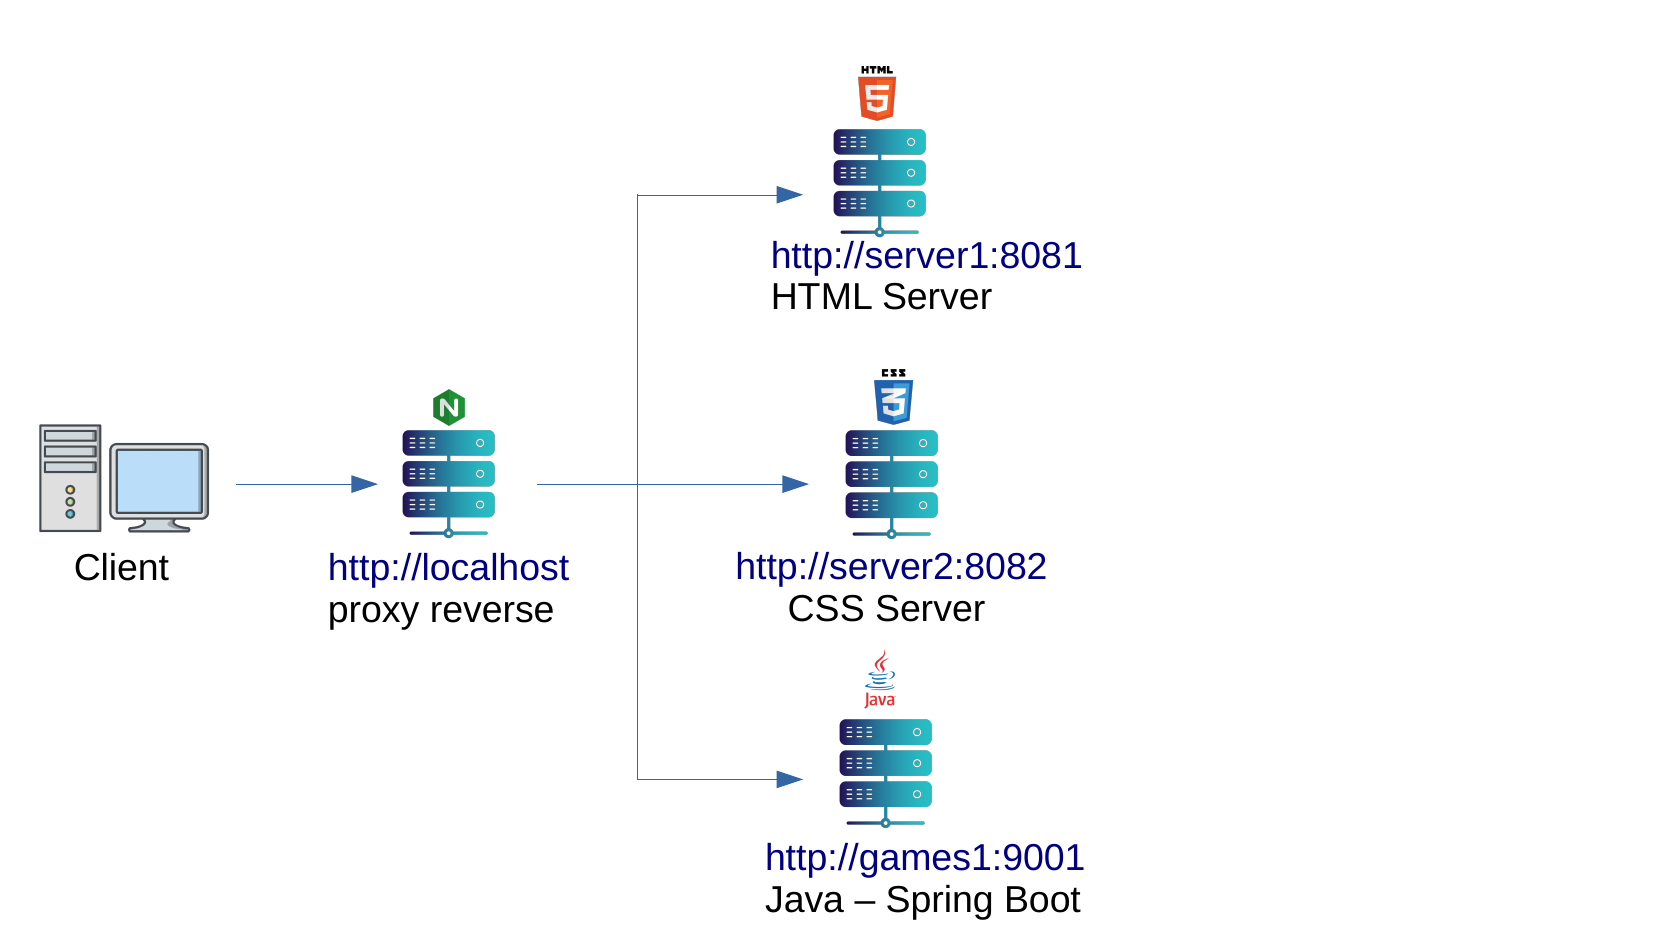

http://server1:8081
HTML Server
http://server2:8082
 CSS Server
Client
http://localhost
proxy reverse
http://games1:9001
Java – Spring Boot